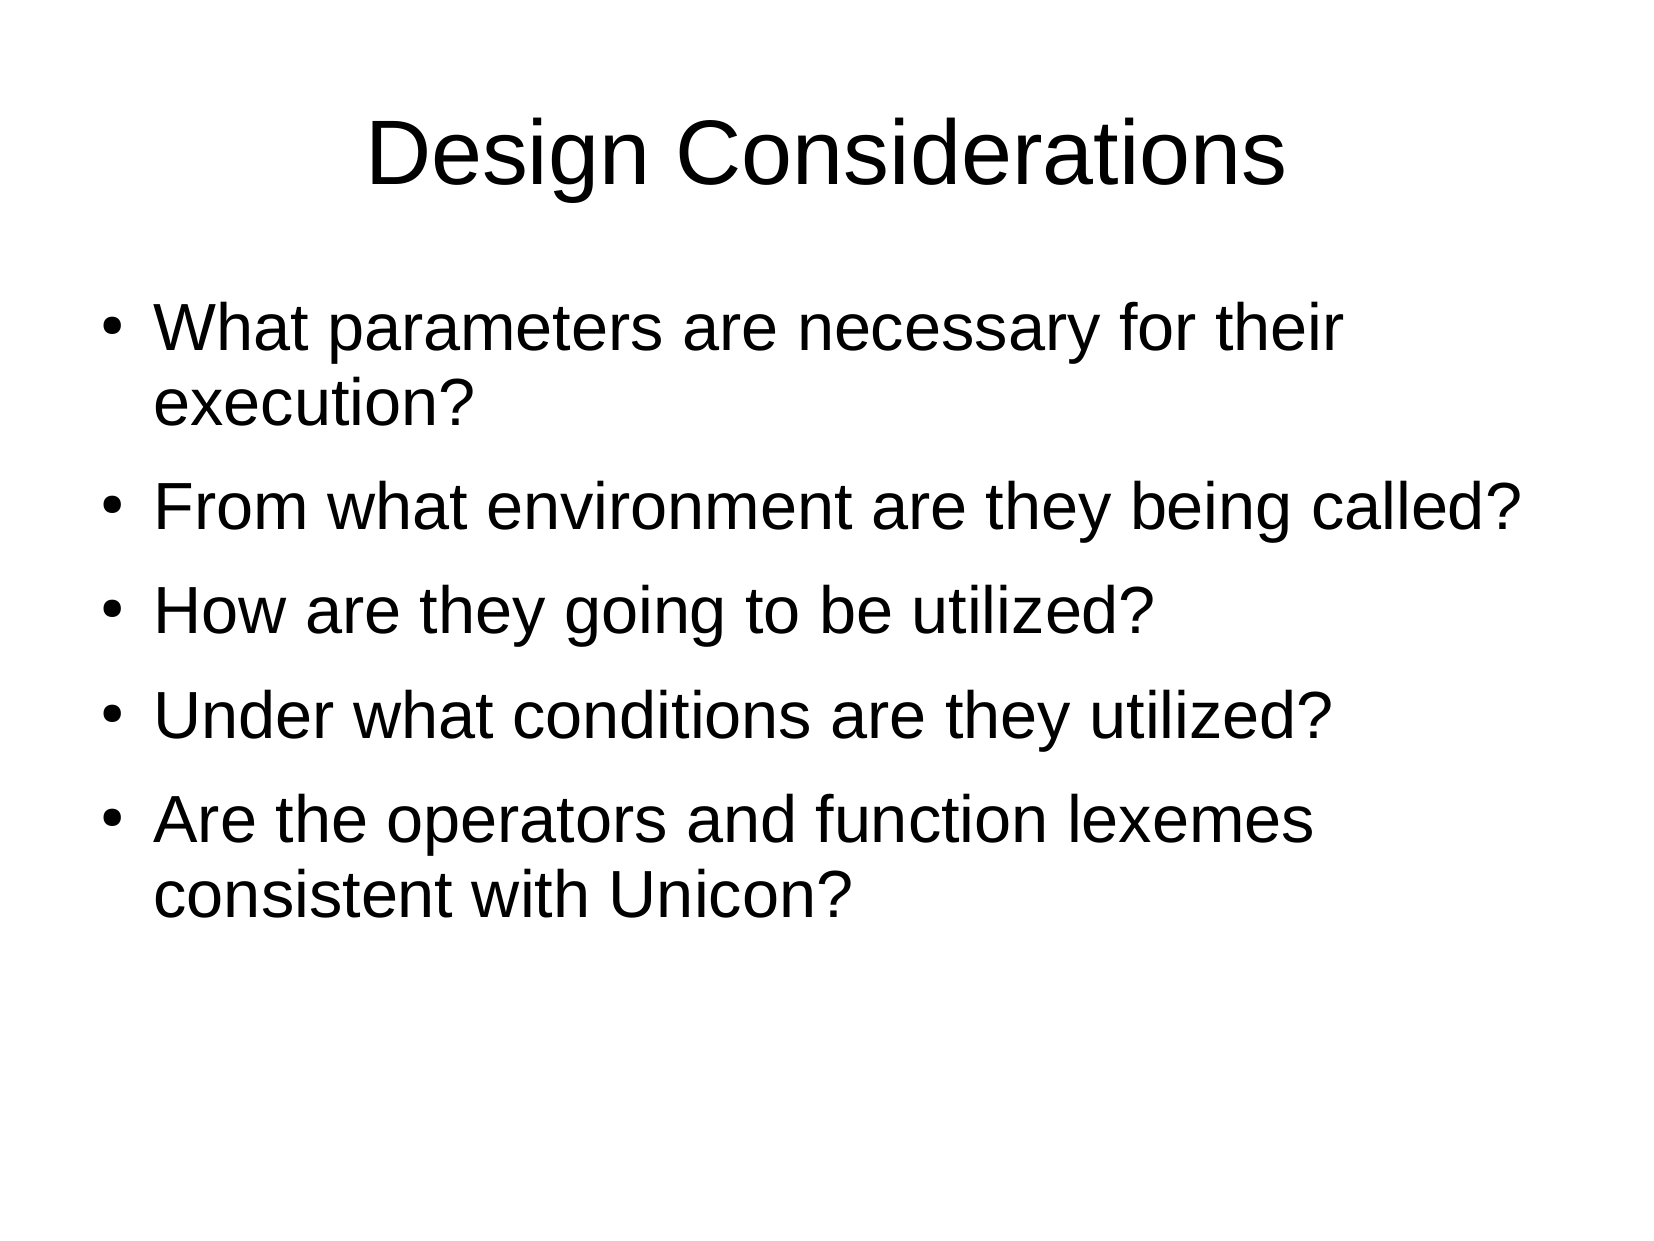

# Design Considerations
What parameters are necessary for their execution?
From what environment are they being called?
How are they going to be utilized?
Under what conditions are they utilized?
Are the operators and function lexemes consistent with Unicon?